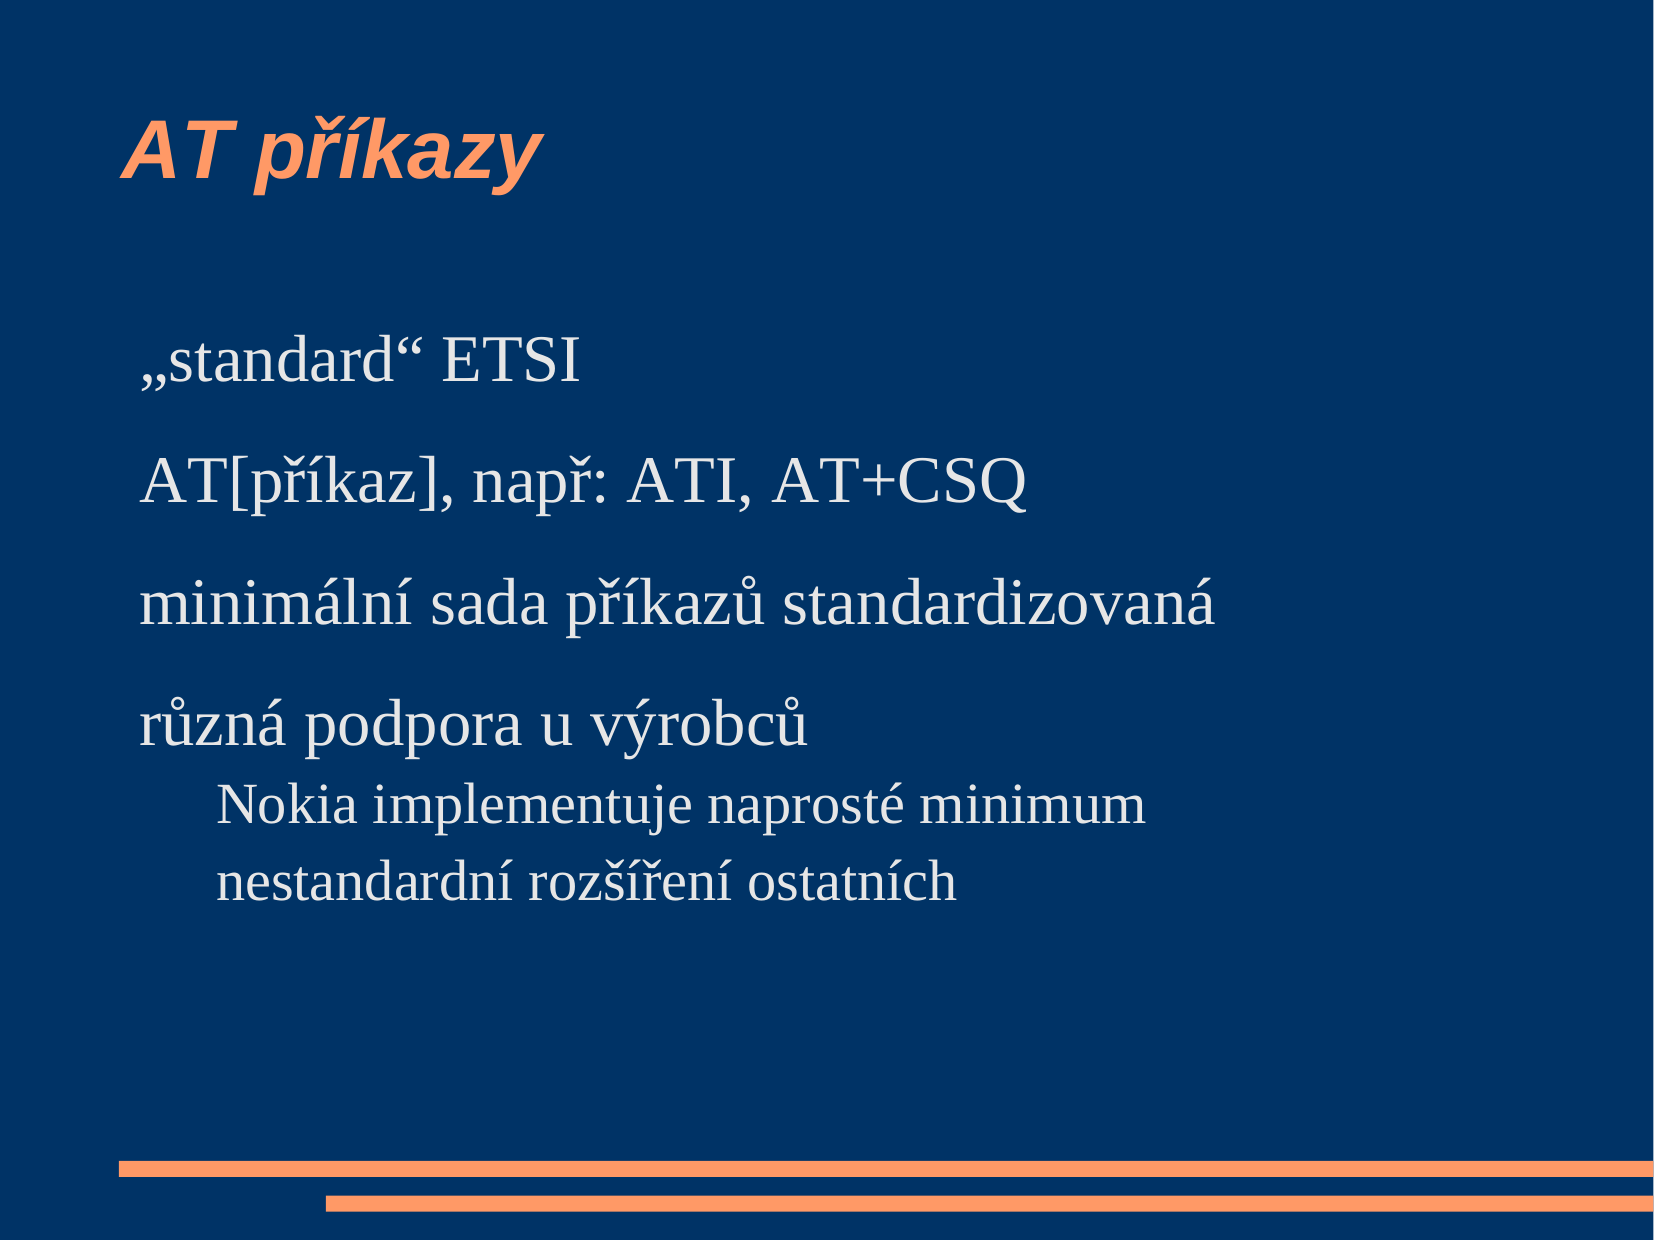

# AT příkazy
„standard“ ETSI
AT[příkaz], např: ATI, AT+CSQ
minimální sada příkazů standardizovaná
různá podpora u výrobců
Nokia implementuje naprosté minimum
nestandardní rozšíření ostatních